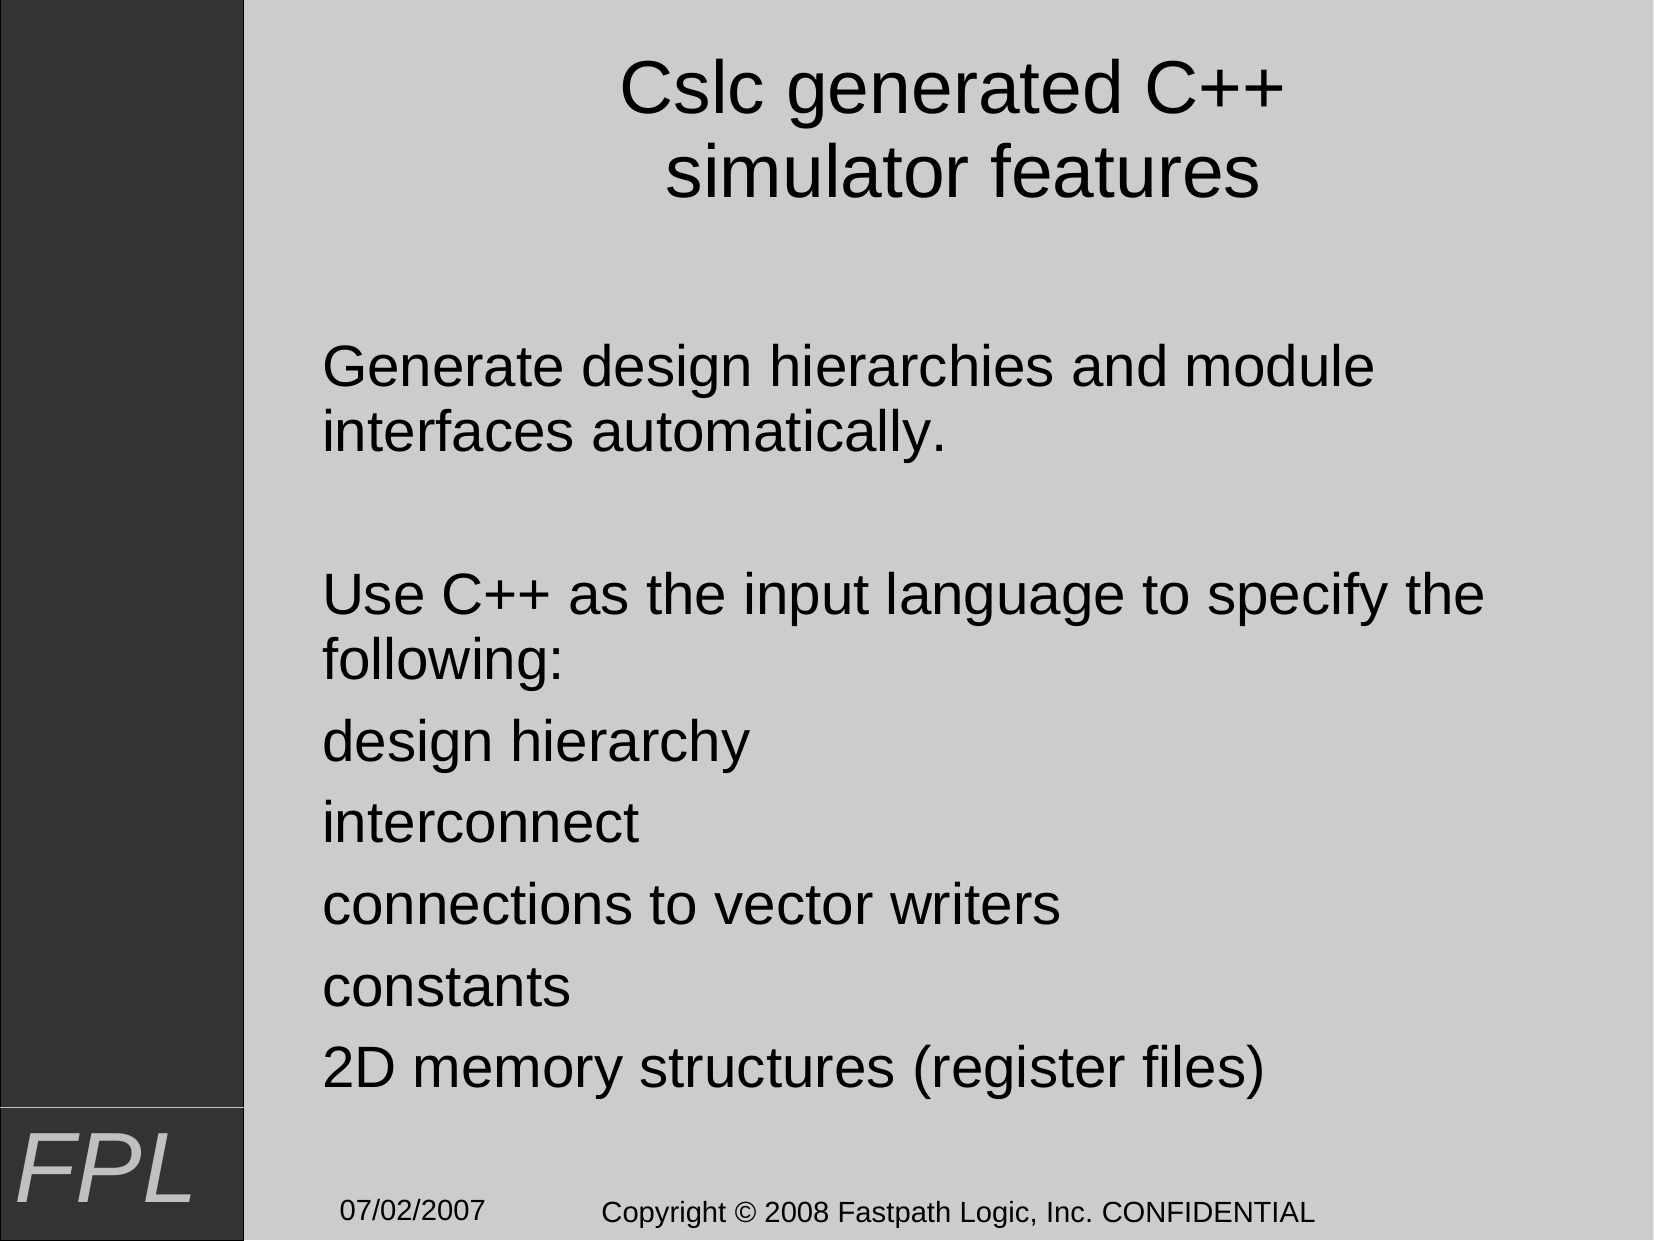

# Cslc generated C++ simulator features
Generate design hierarchies and module interfaces automatically.
Use C++ as the input language to specify the following:
design hierarchy
interconnect
connections to vector writers
constants
2D memory structures (register files)
07/02/2007
© 2007 FASTPATH LOGIC INC.